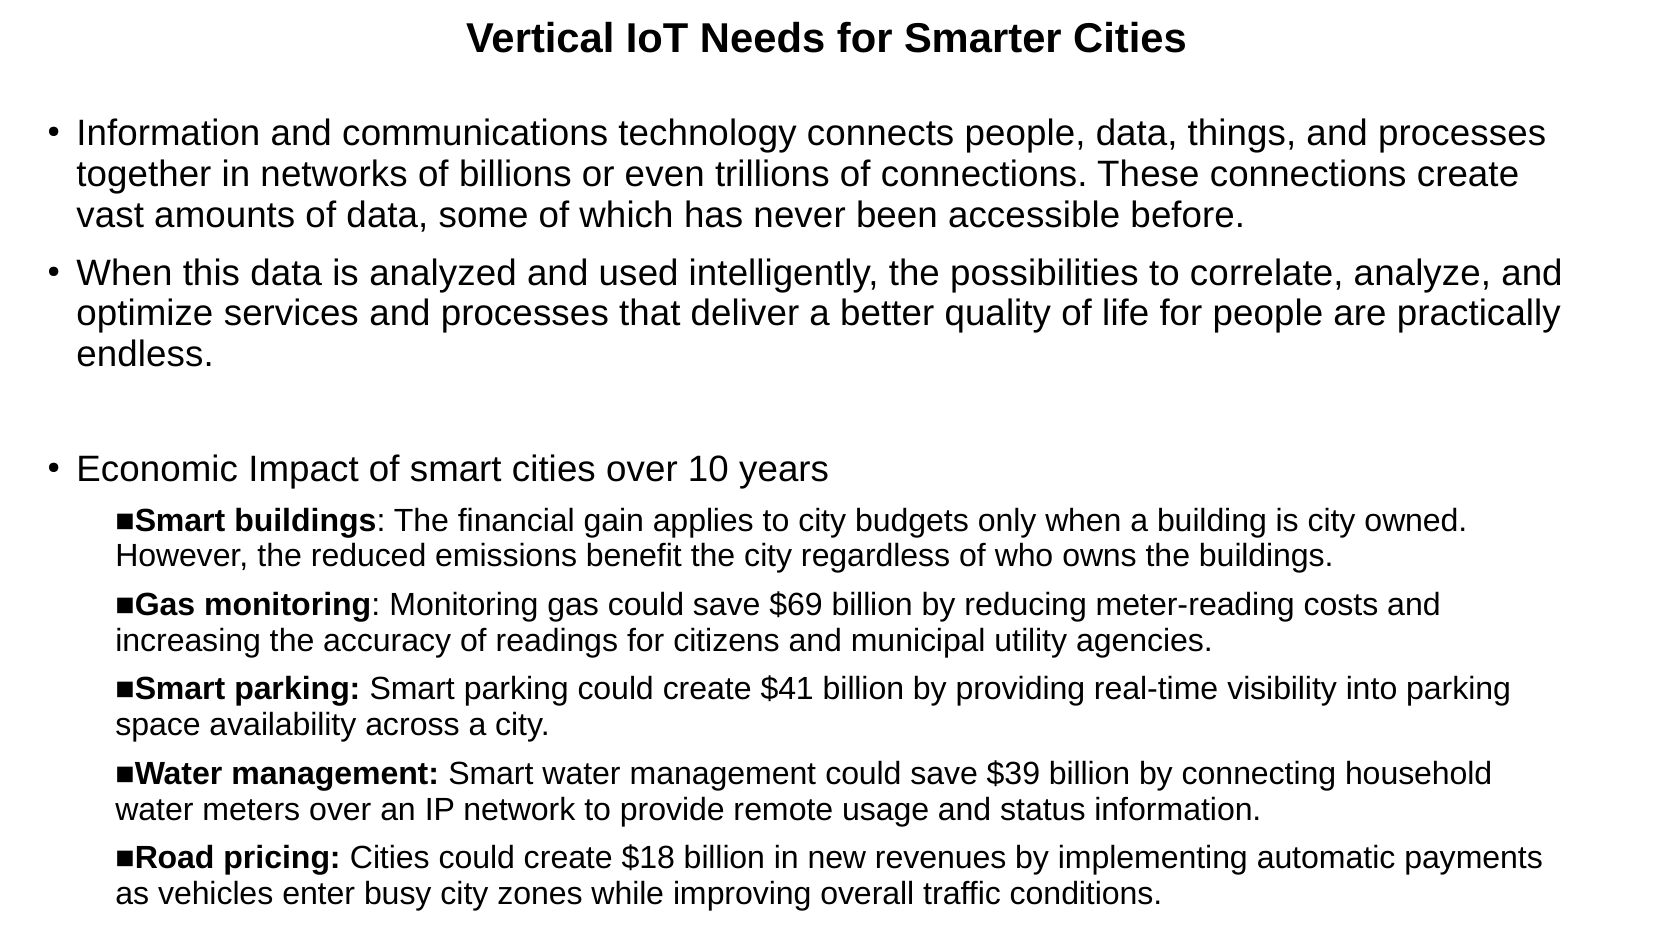

# Vertical IoT Needs for Smarter Cities
Information and communications technology connects people, data, things, and processes together in networks of billions or even trillions of connections. These connections create vast amounts of data, some of which has never been accessible before.
When this data is analyzed and used intelligently, the possibilities to correlate, analyze, and optimize services and processes that deliver a better quality of life for people are practically endless.
Economic Impact of smart cities over 10 years
■Smart buildings: The financial gain applies to city budgets only when a building is city owned. However, the reduced emissions benefit the city regardless of who owns the buildings.
■Gas monitoring: Monitoring gas could save $69 billion by reducing meter-reading costs and increasing the accuracy of readings for citizens and municipal utility agencies.
■Smart parking: Smart parking could create $41 billion by providing real-time visibility into parking space availability across a city.
■Water management: Smart water management could save $39 billion by connecting household water meters over an IP network to provide remote usage and status information.
■Road pricing: Cities could create $18 billion in new revenues by implementing automatic payments as vehicles enter busy city zones while improving overall traffic conditions.